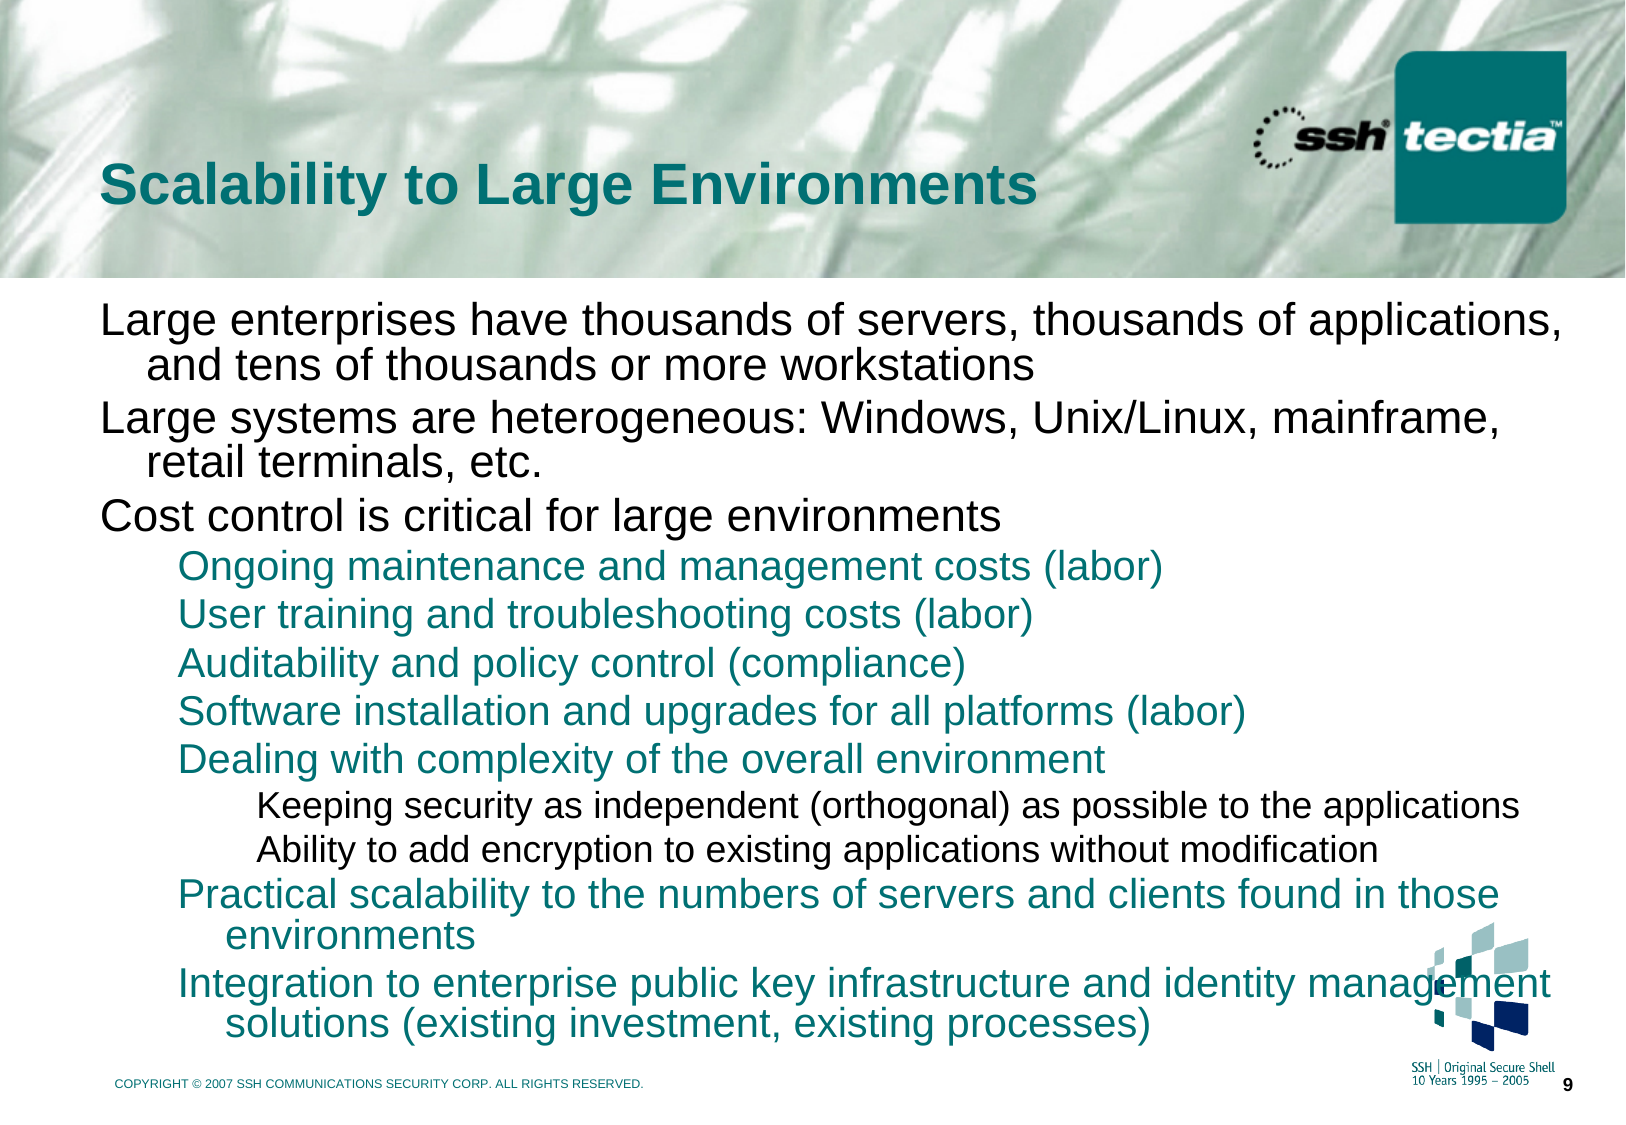

# Scalability to Large Environments
Large enterprises have thousands of servers, thousands of applications, and tens of thousands or more workstations
Large systems are heterogeneous: Windows, Unix/Linux, mainframe, retail terminals, etc.
Cost control is critical for large environments
Ongoing maintenance and management costs (labor)
User training and troubleshooting costs (labor)
Auditability and policy control (compliance)
Software installation and upgrades for all platforms (labor)
Dealing with complexity of the overall environment
Keeping security as independent (orthogonal) as possible to the applications
Ability to add encryption to existing applications without modification
Practical scalability to the numbers of servers and clients found in those environments
Integration to enterprise public key infrastructure and identity management solutions (existing investment, existing processes)